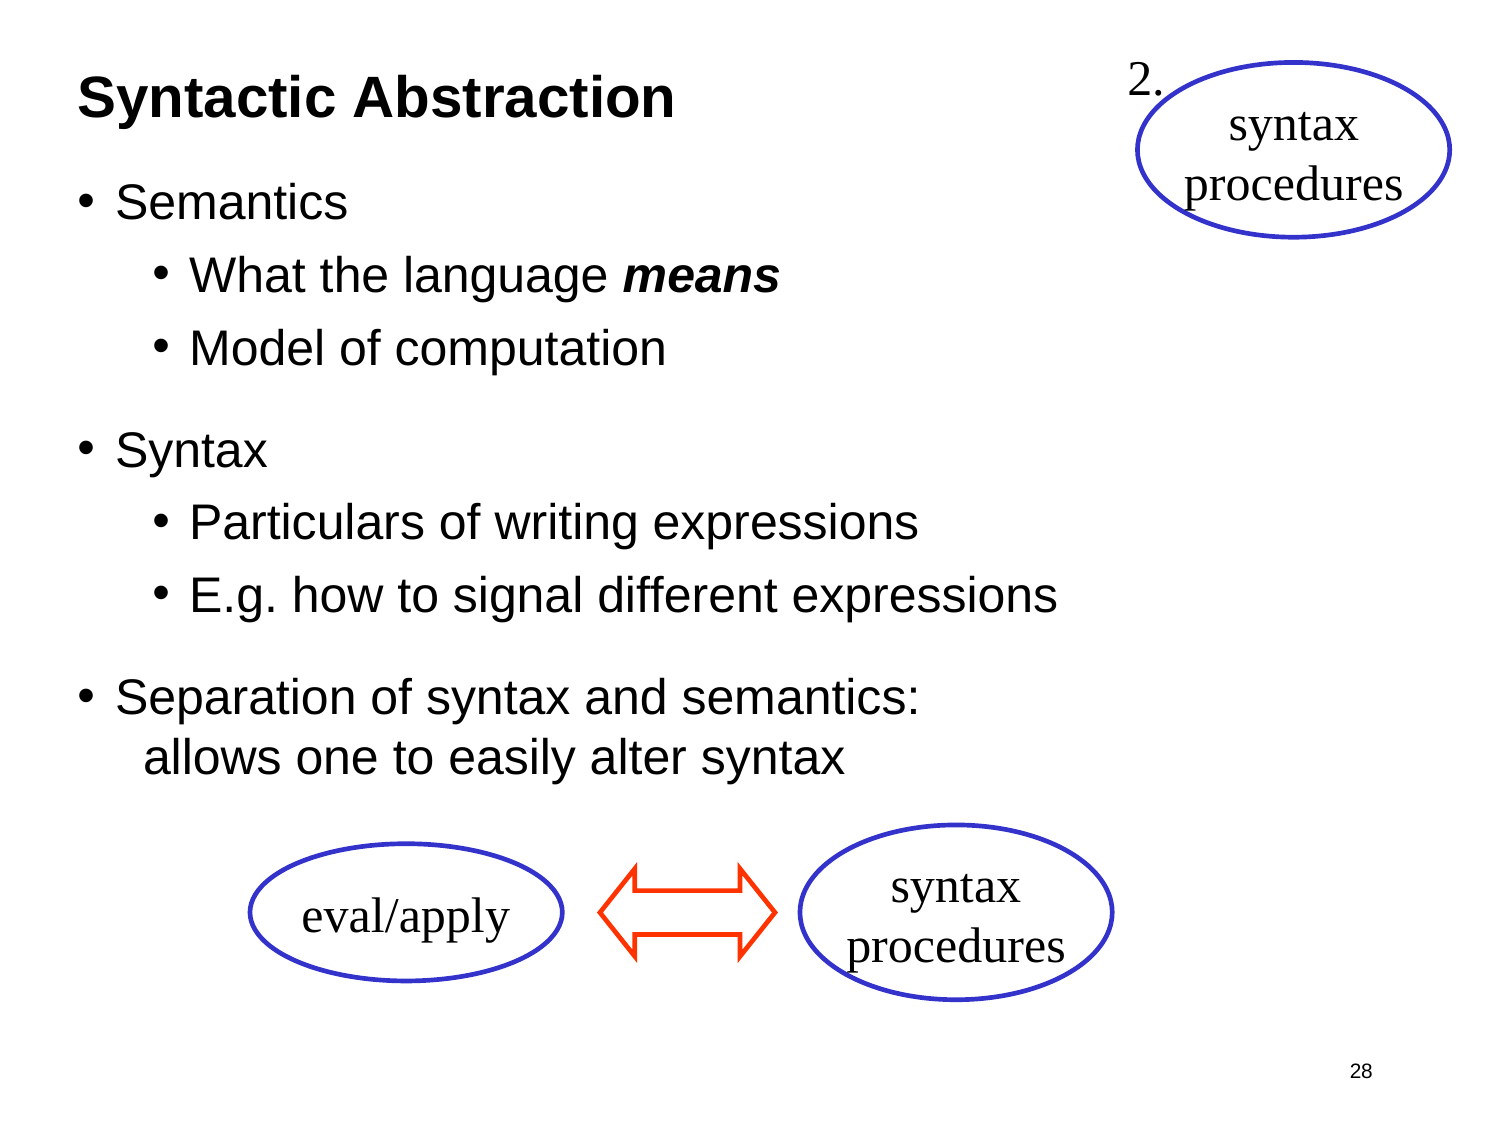

Syntactic Abstraction
2.
syntax
procedures
Semantics
What the language means
Model of computation
Syntax
Particulars of writing expressions
E.g. how to signal different expressions
Separation of syntax and semantics:
 allows one to easily alter syntax
syntax
procedures
eval/apply